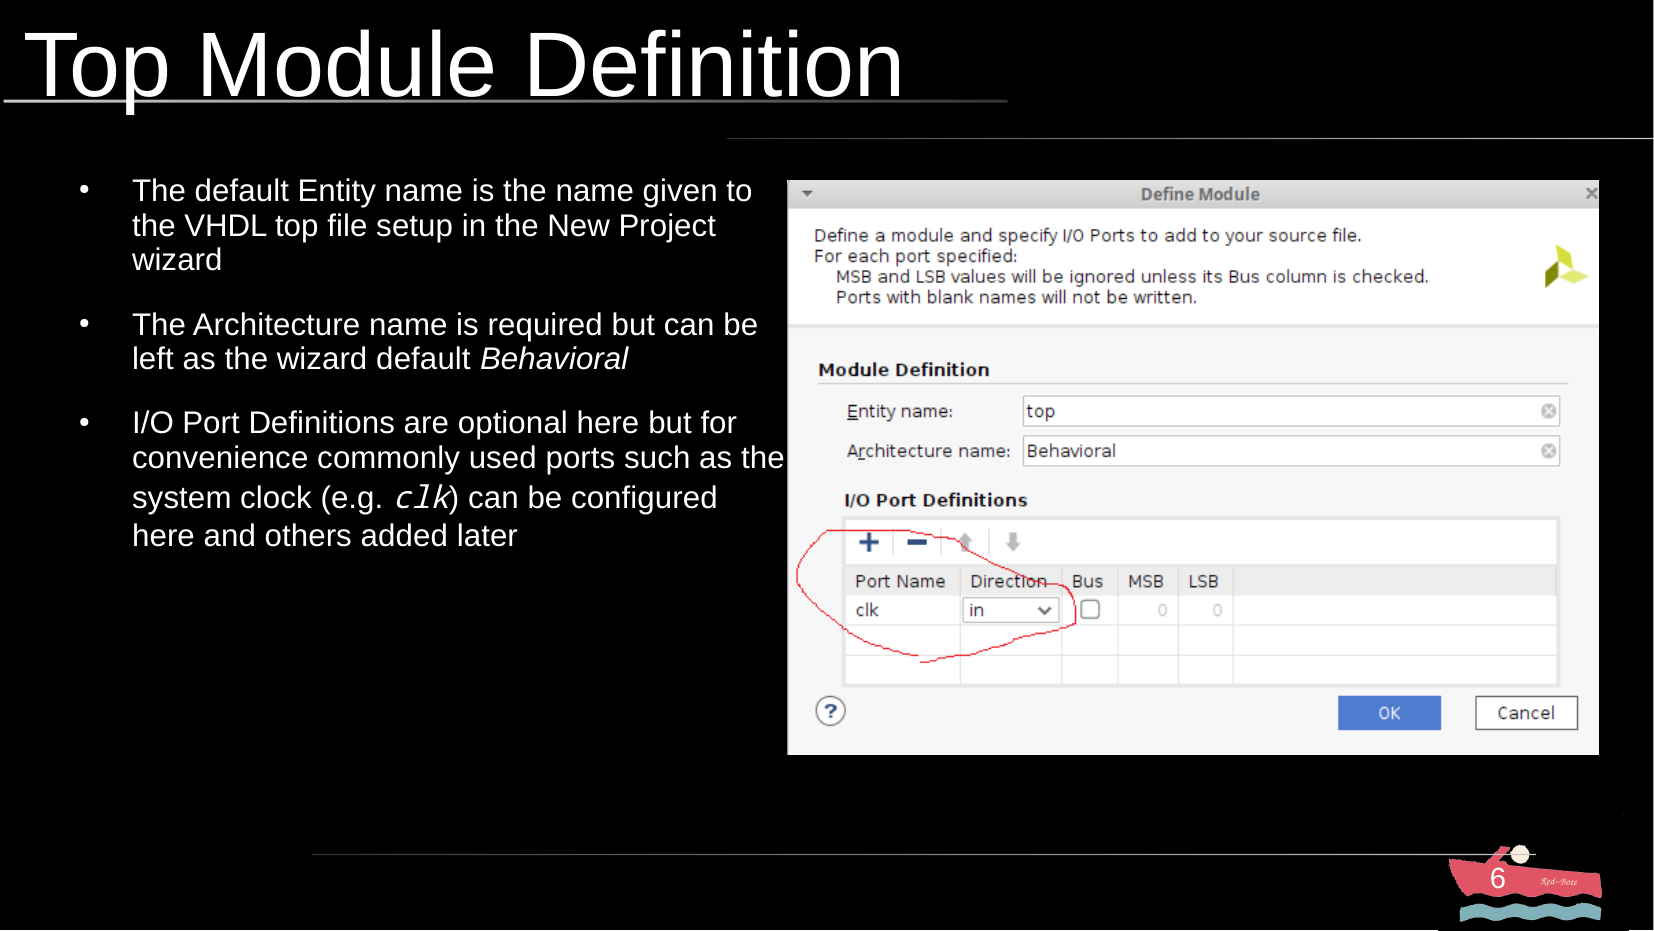

Top Module Definition
# The default Entity name is the name given to the VHDL top file setup in the New Project wizard
The Architecture name is required but can be left as the wizard default Behavioral
I/O Port Definitions are optional here but for convenience commonly used ports such as the system clock (e.g. clk) can be configured here and others added later
6